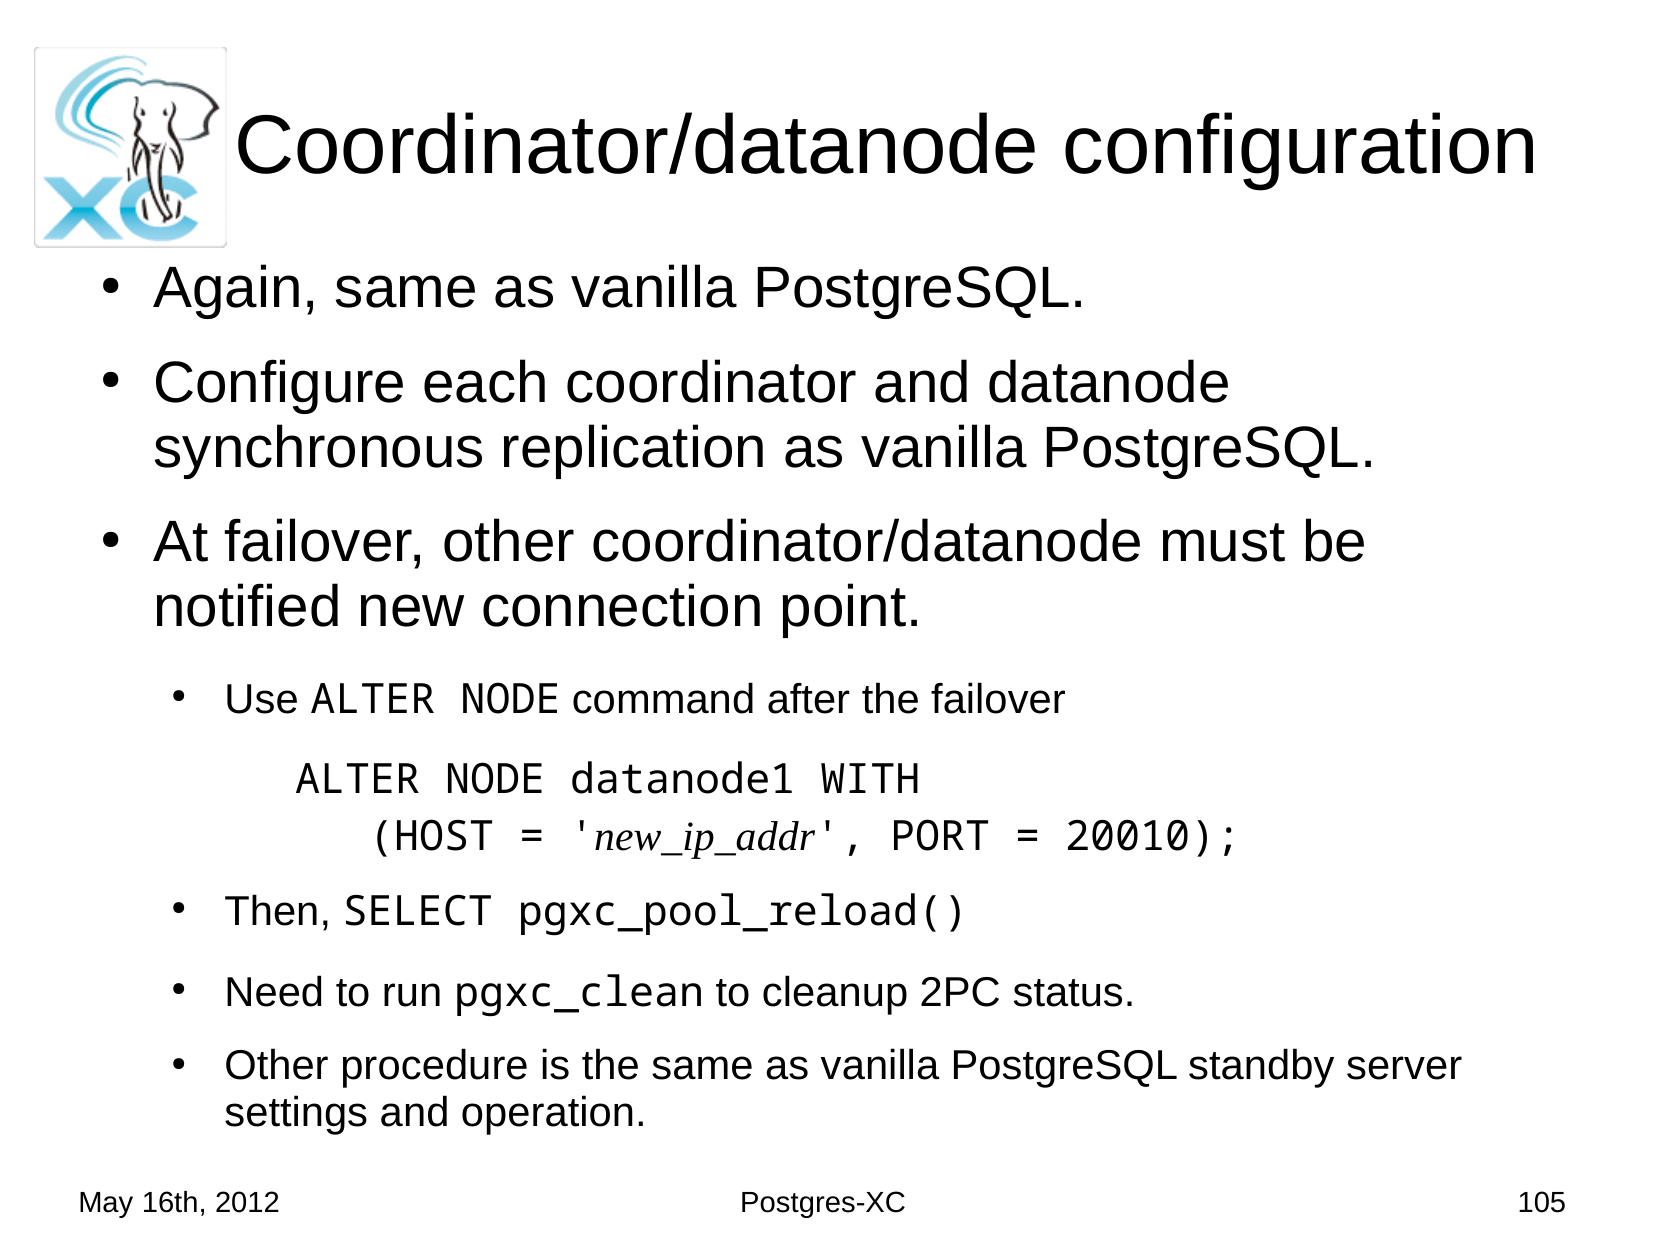

# Coordinator/datanode configuration
Again, same as vanilla PostgreSQL.
Configure each coordinator and datanode synchronous replication as vanilla PostgreSQL.
At failover, other coordinator/datanode must be notified new connection point.
Use ALTER NODE command after the failover
ALTER NODE datanode1 WITH
	(HOST = 'new_ip_addr', PORT = 20010);
Then, SELECT pgxc_pool_reload()
Need to run pgxc_clean to cleanup 2PC status.
Other procedure is the same as vanilla PostgreSQL standby server settings and operation.
105